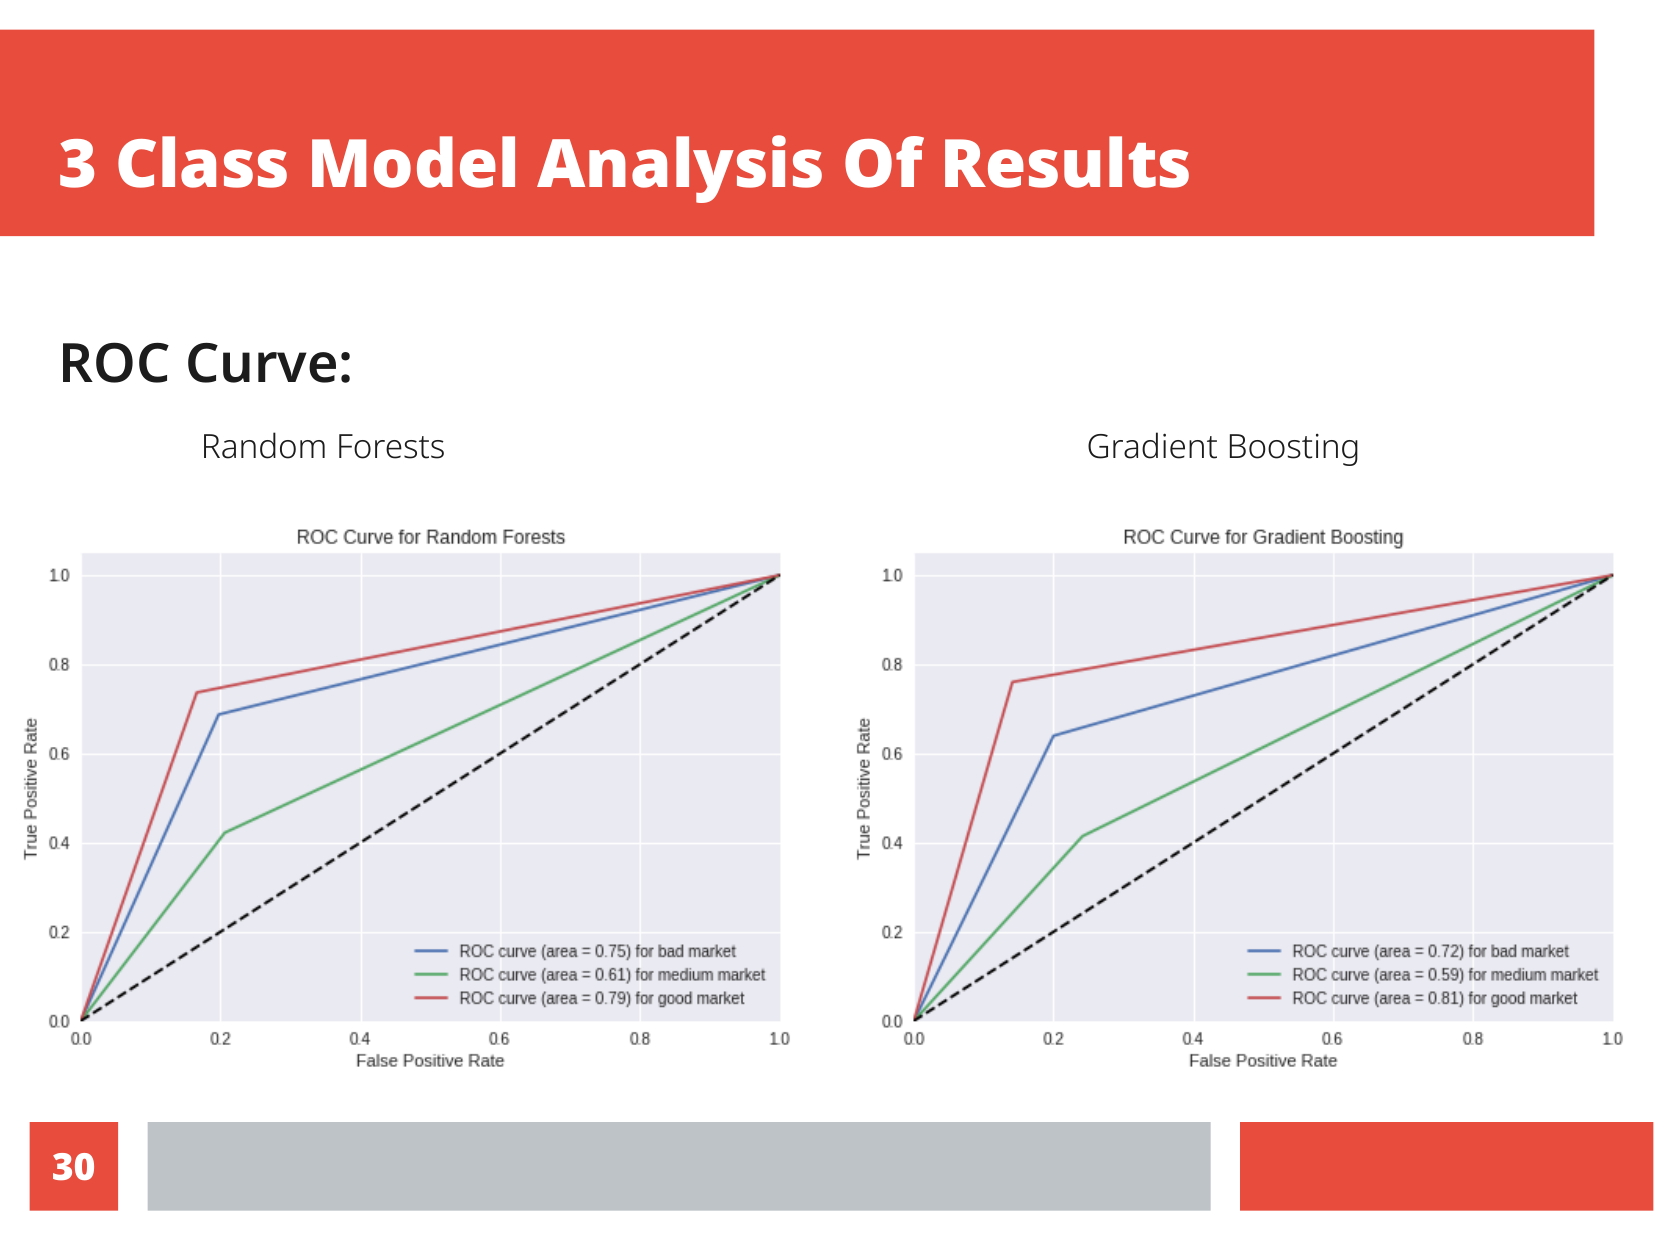

# 3 Class Model Analysis Of Results
ROC Curve:
Random Forests									Gradient Boosting
30